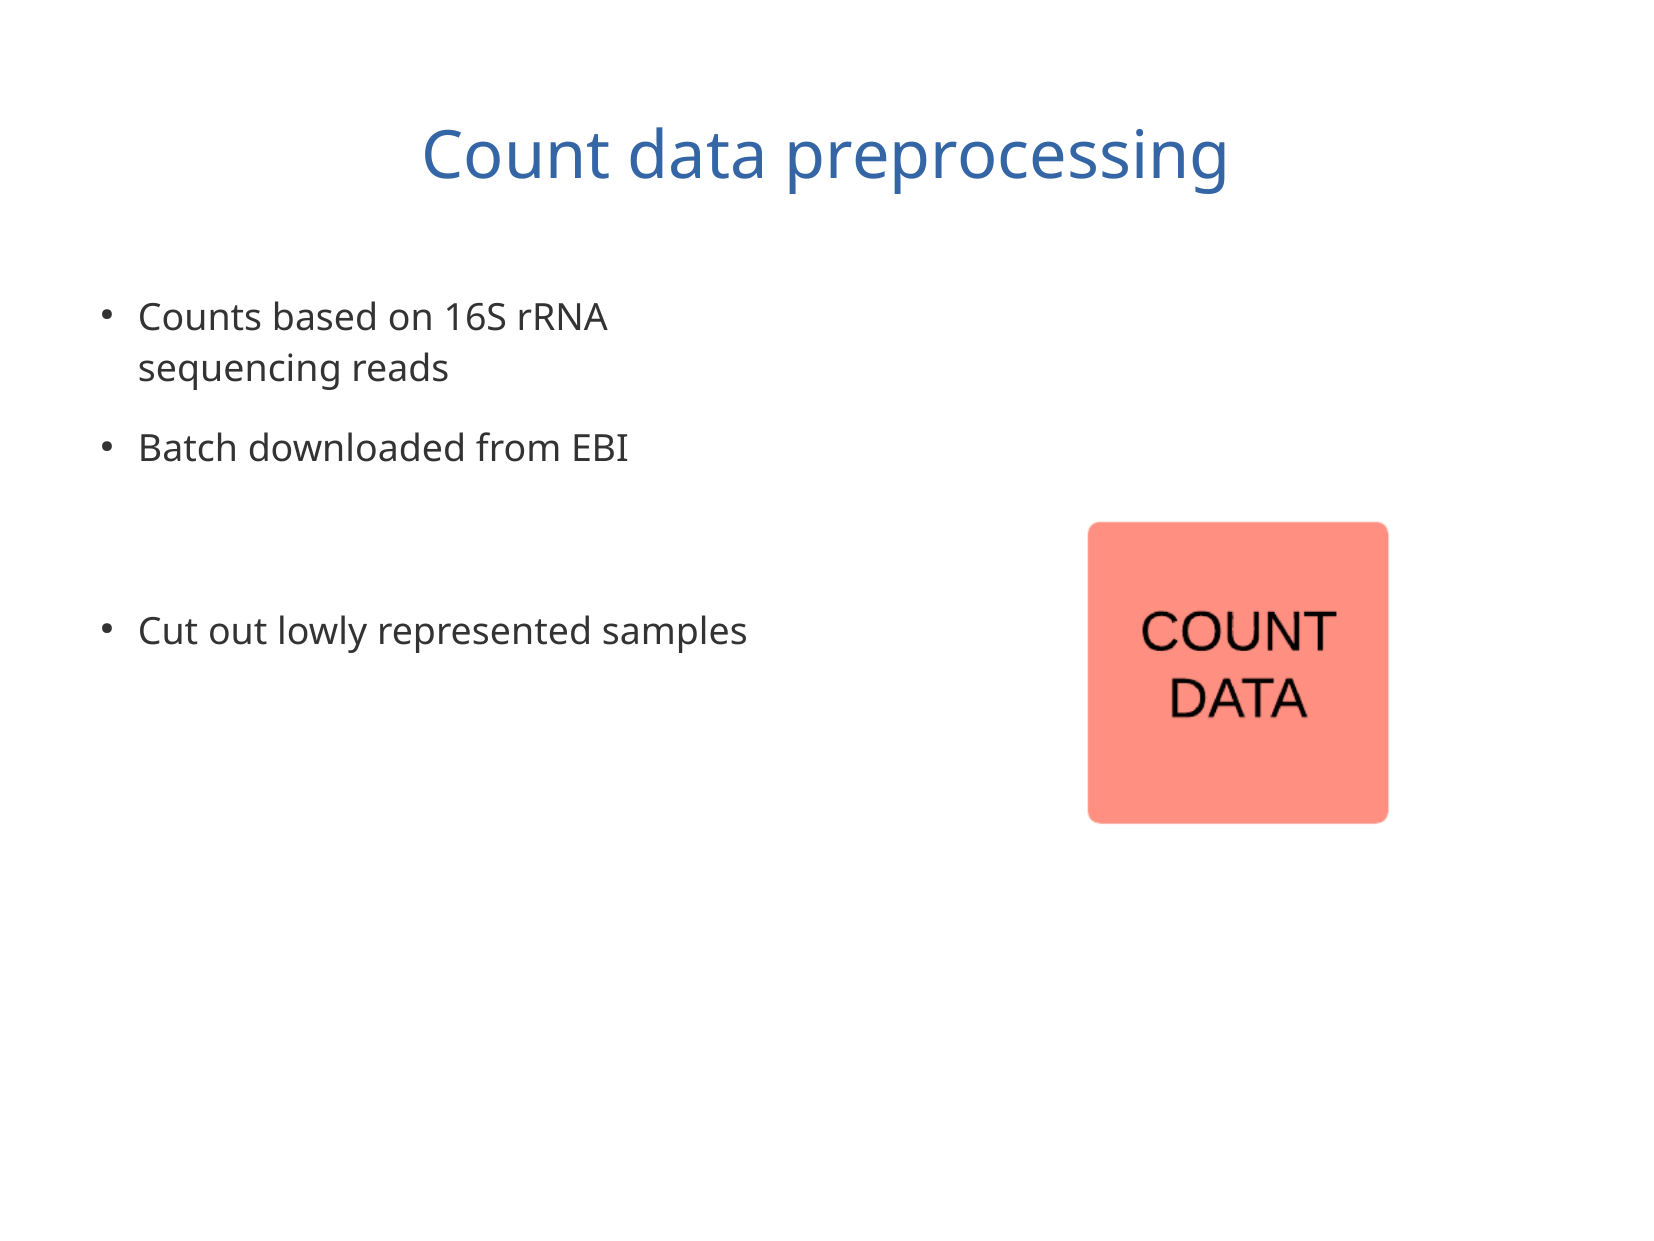

# Count data preprocessing
Counts based on 16S rRNA sequencing reads
Batch downloaded from EBI
Cut out lowly represented samples
*Log2 transform
Standardise: sum to one (col or row?)
Take only samples that have sum of counts between 0.1 and 0.9 percentile
Take only taxa that have sum of counts non-zero at this point
CA-based
Count data batch downloaded from EBI
Differences in taxonomic abundance:
biological
technical
(limited by the technology and its ability to distinguish between taxa)
16S rRNA sequencing
different identification levels
Irregular class sizes
wildly varying